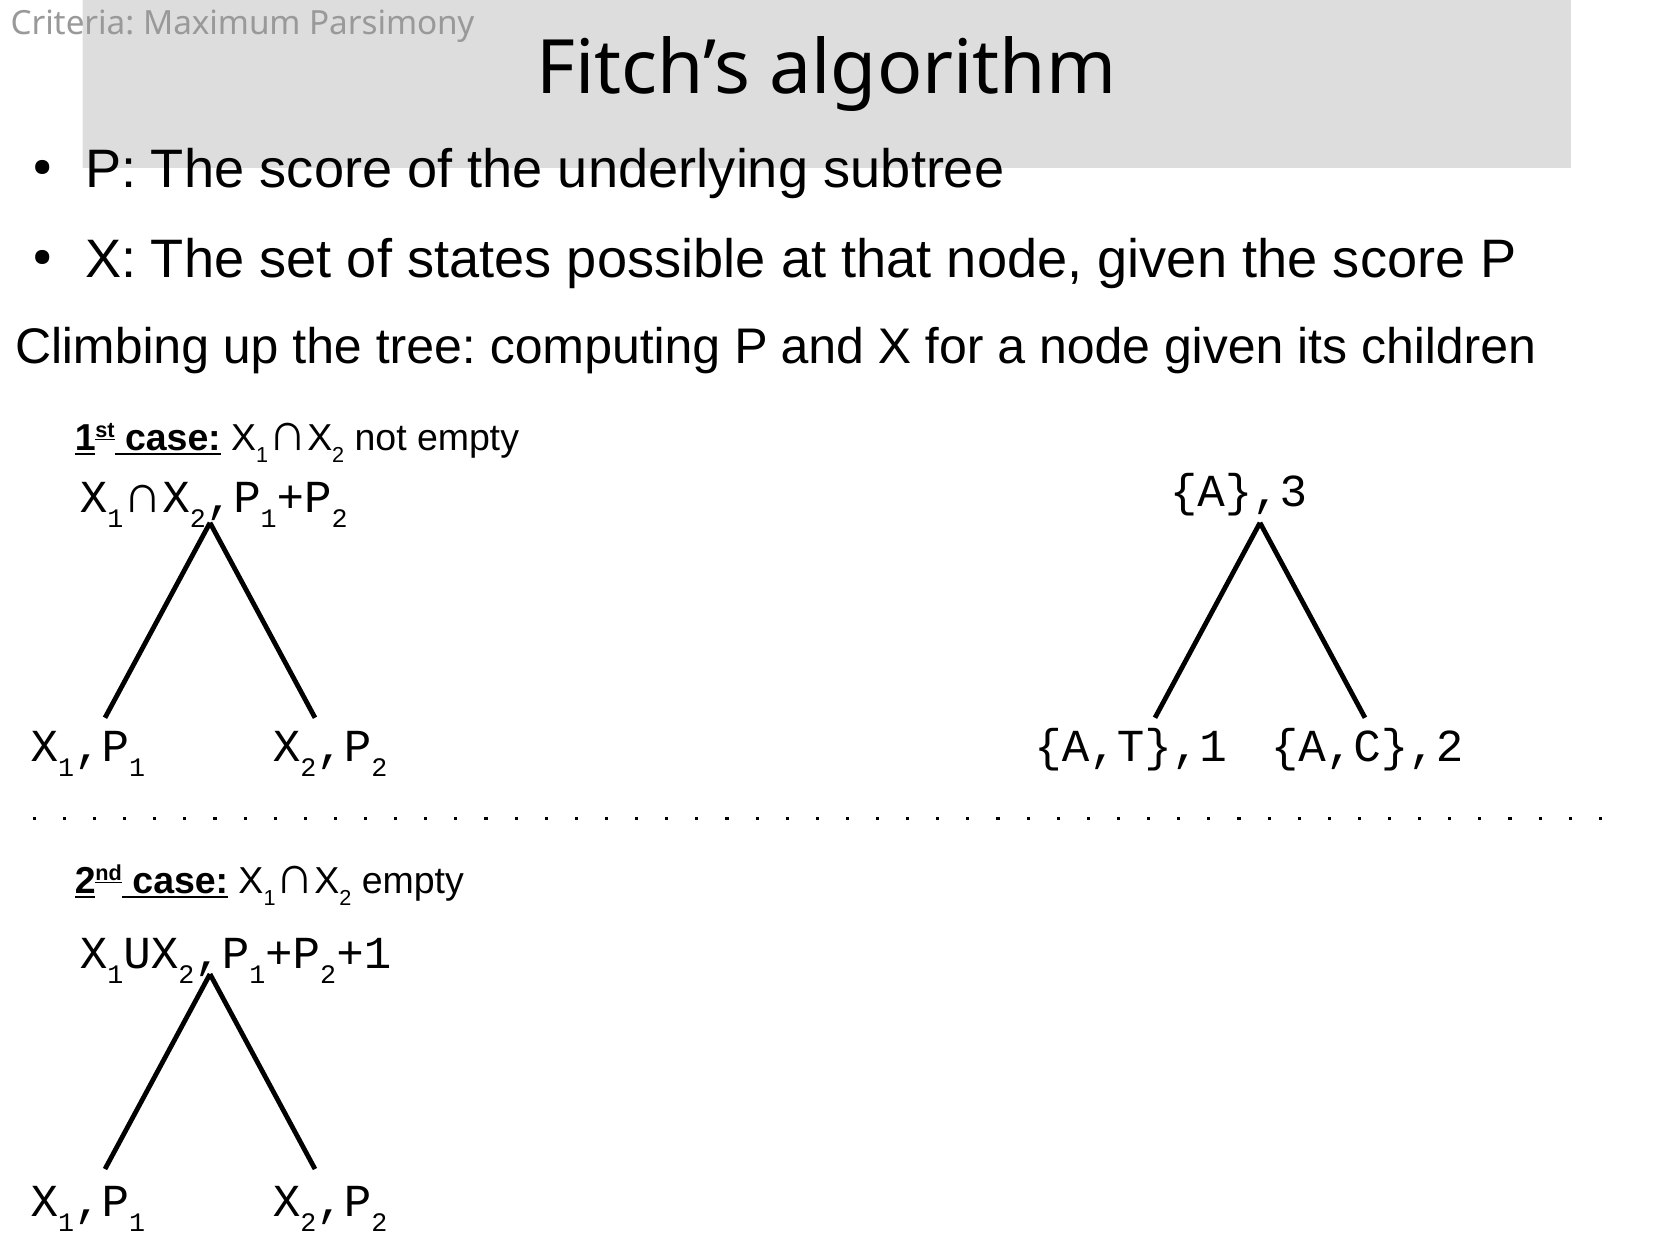

# Fitch’s algorithm
Criteria: Maximum Parsimony
P: The score of the underlying subtree
X: The set of states possible at that node, given the score P
Climbing up the tree: computing P and X for a node given its children
1st case: X1∩X2 not empty
X1∩X2,P1+P2
{A},3
X1,P1
X2,P2
{A,T},1
{A,C},2
2nd case: X1∩X2 empty
X1UX2,P1+P2+1
X1,P1
X2,P2